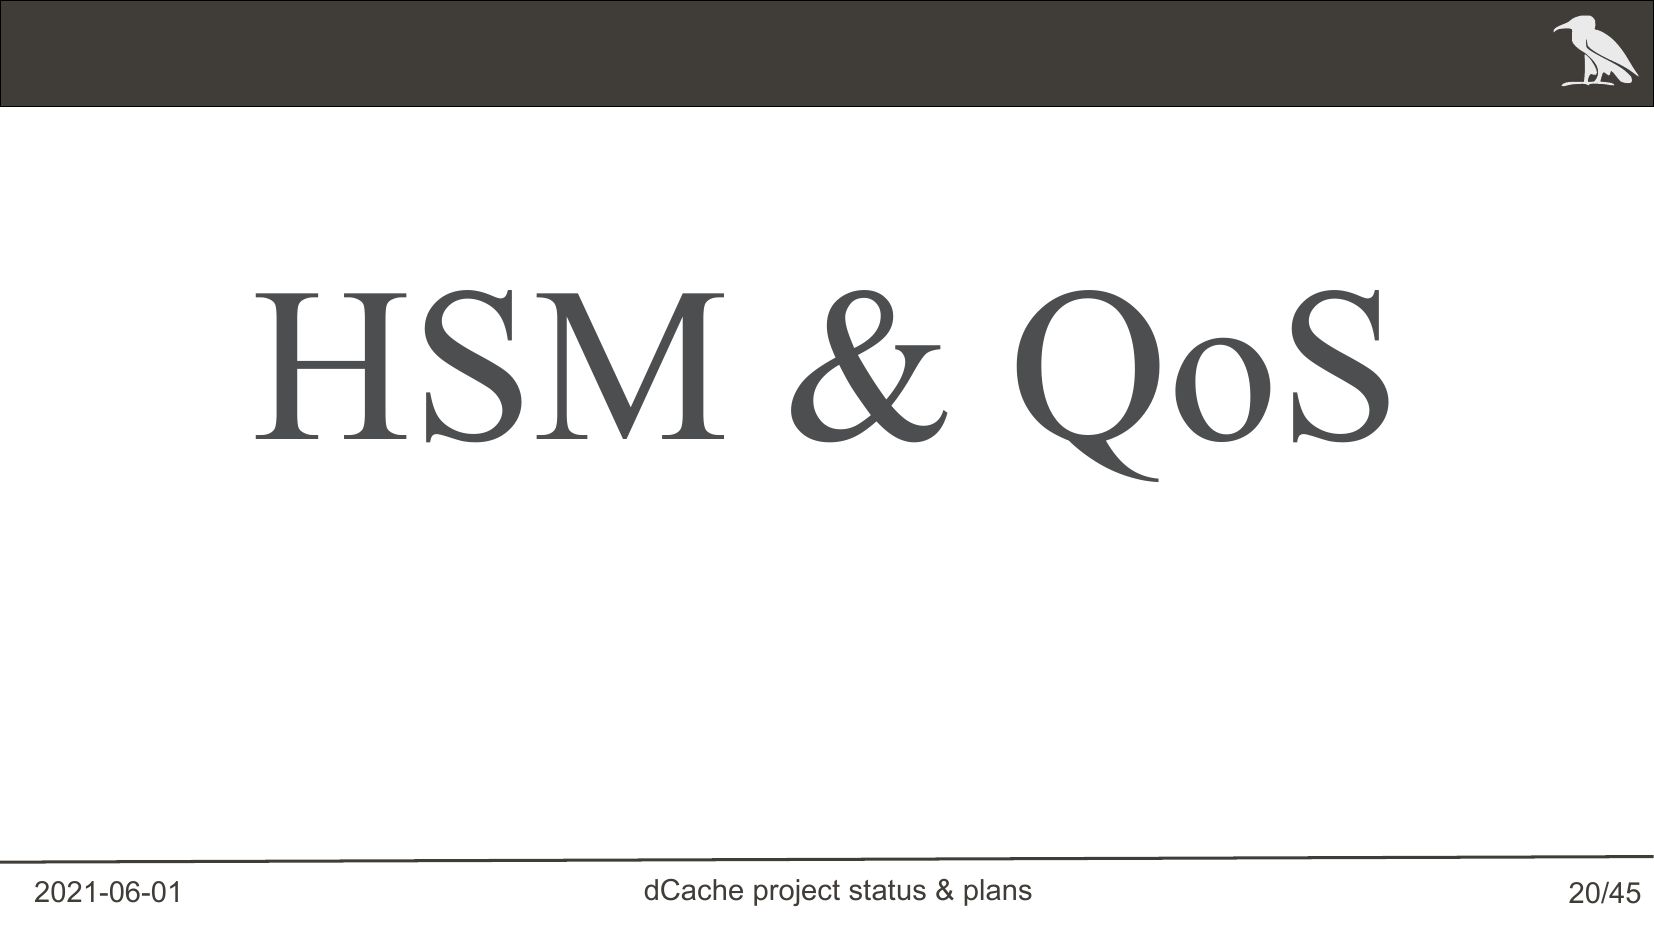

#
HSM & QoS
dCache project status & plans
2021-06-01
20